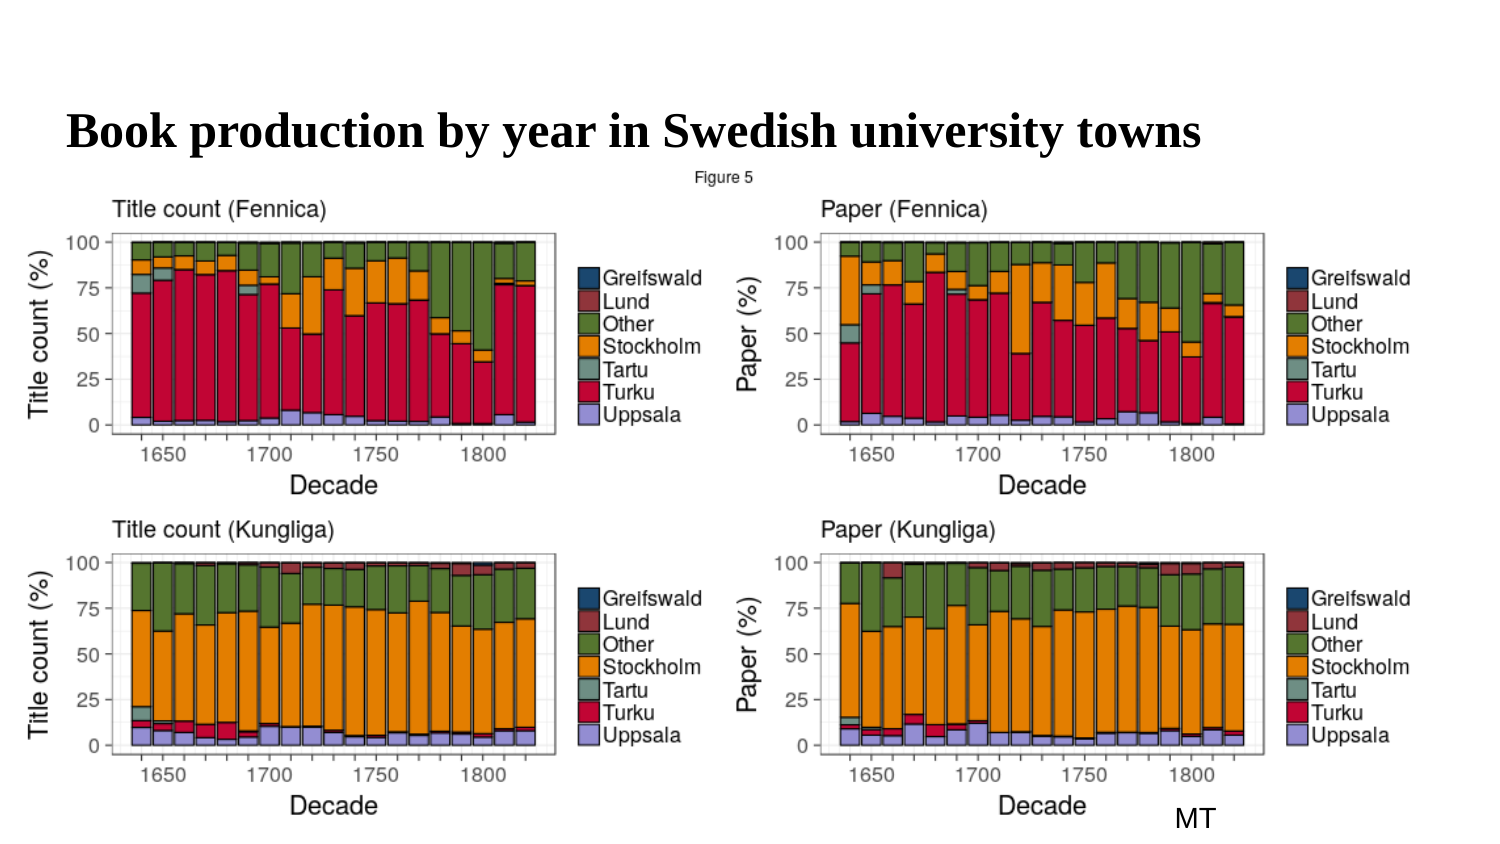

# Book production by year in Swedish university towns
MT